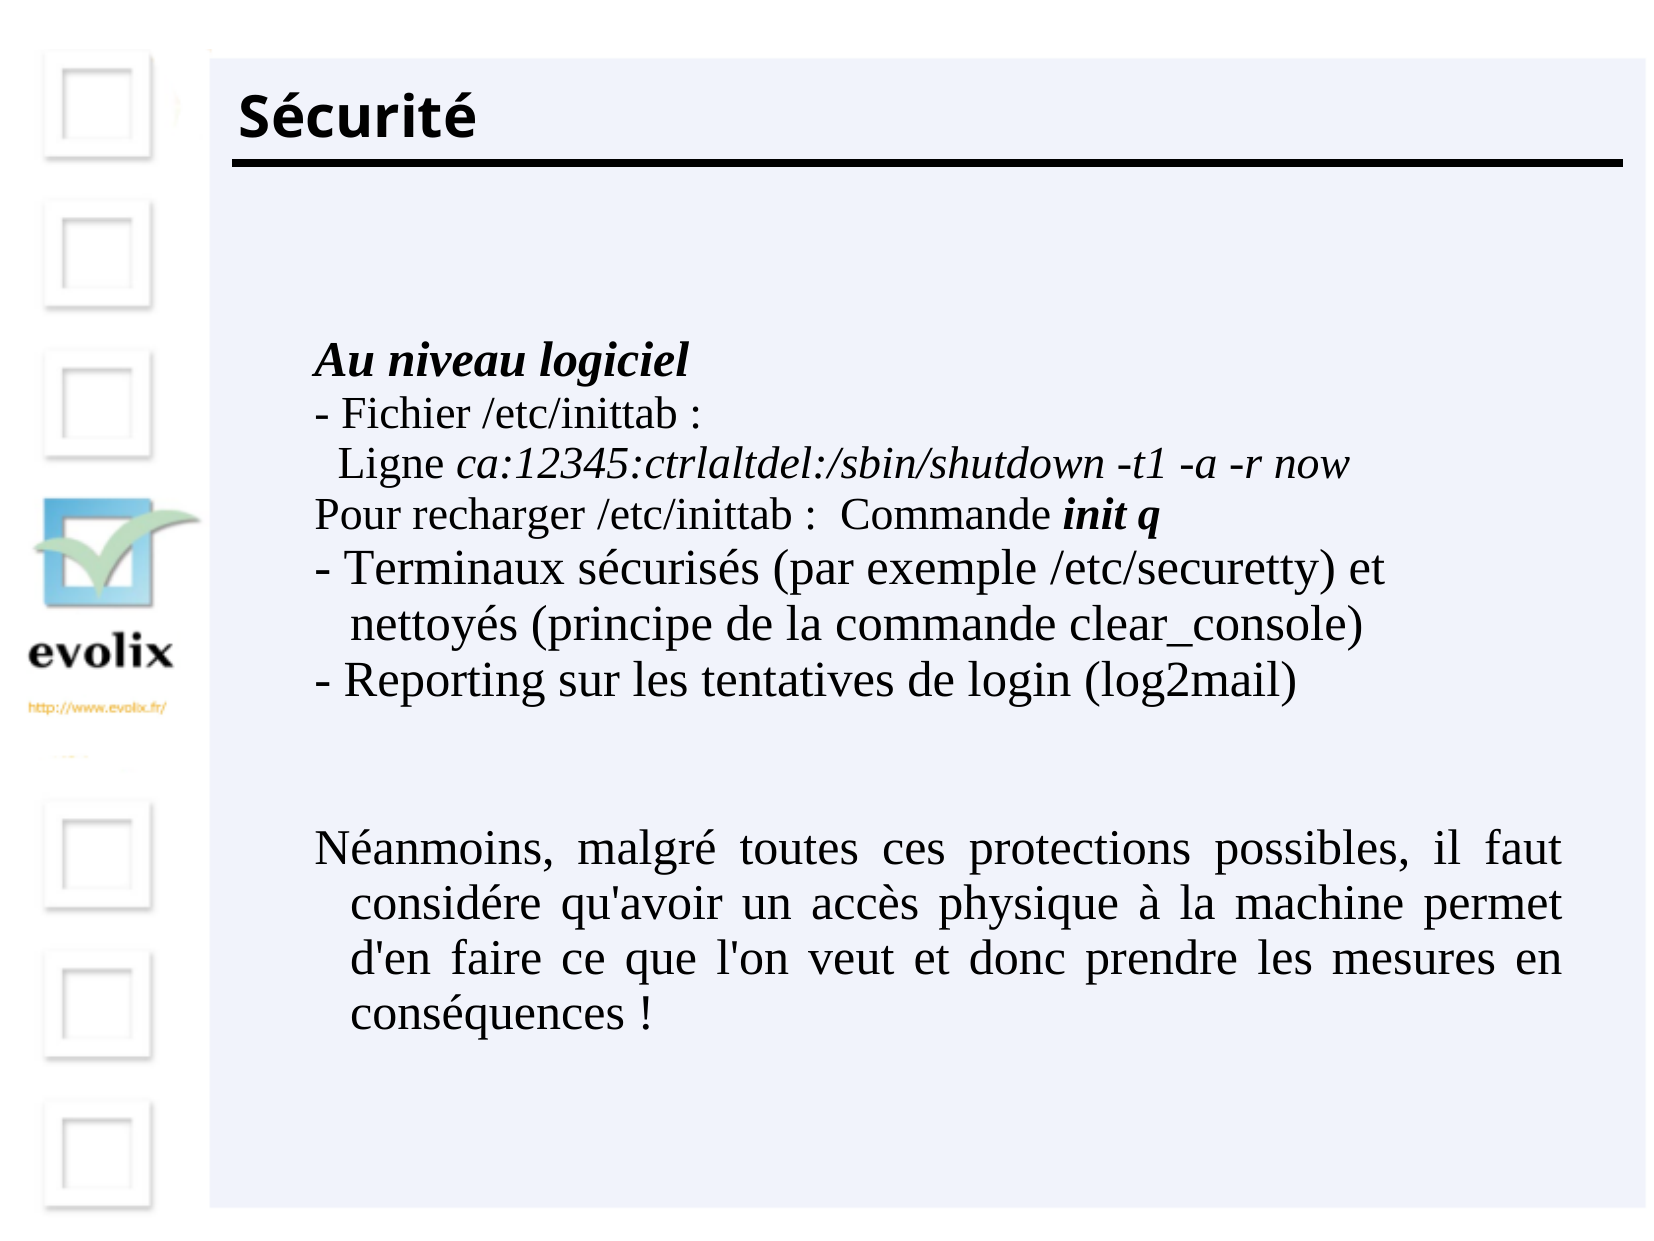

Sécurité
# Au niveau logiciel
- Fichier /etc/inittab :
 Ligne ca:12345:ctrlaltdel:/sbin/shutdown -t1 -a -r now
Pour recharger /etc/inittab : Commande init q
- Terminaux sécurisés (par exemple /etc/securetty) et nettoyés (principe de la commande clear_console)
- Reporting sur les tentatives de login (log2mail)
Néanmoins, malgré toutes ces protections possibles, il faut considére qu'avoir un accès physique à la machine permet d'en faire ce que l'on veut et donc prendre les mesures en conséquences !